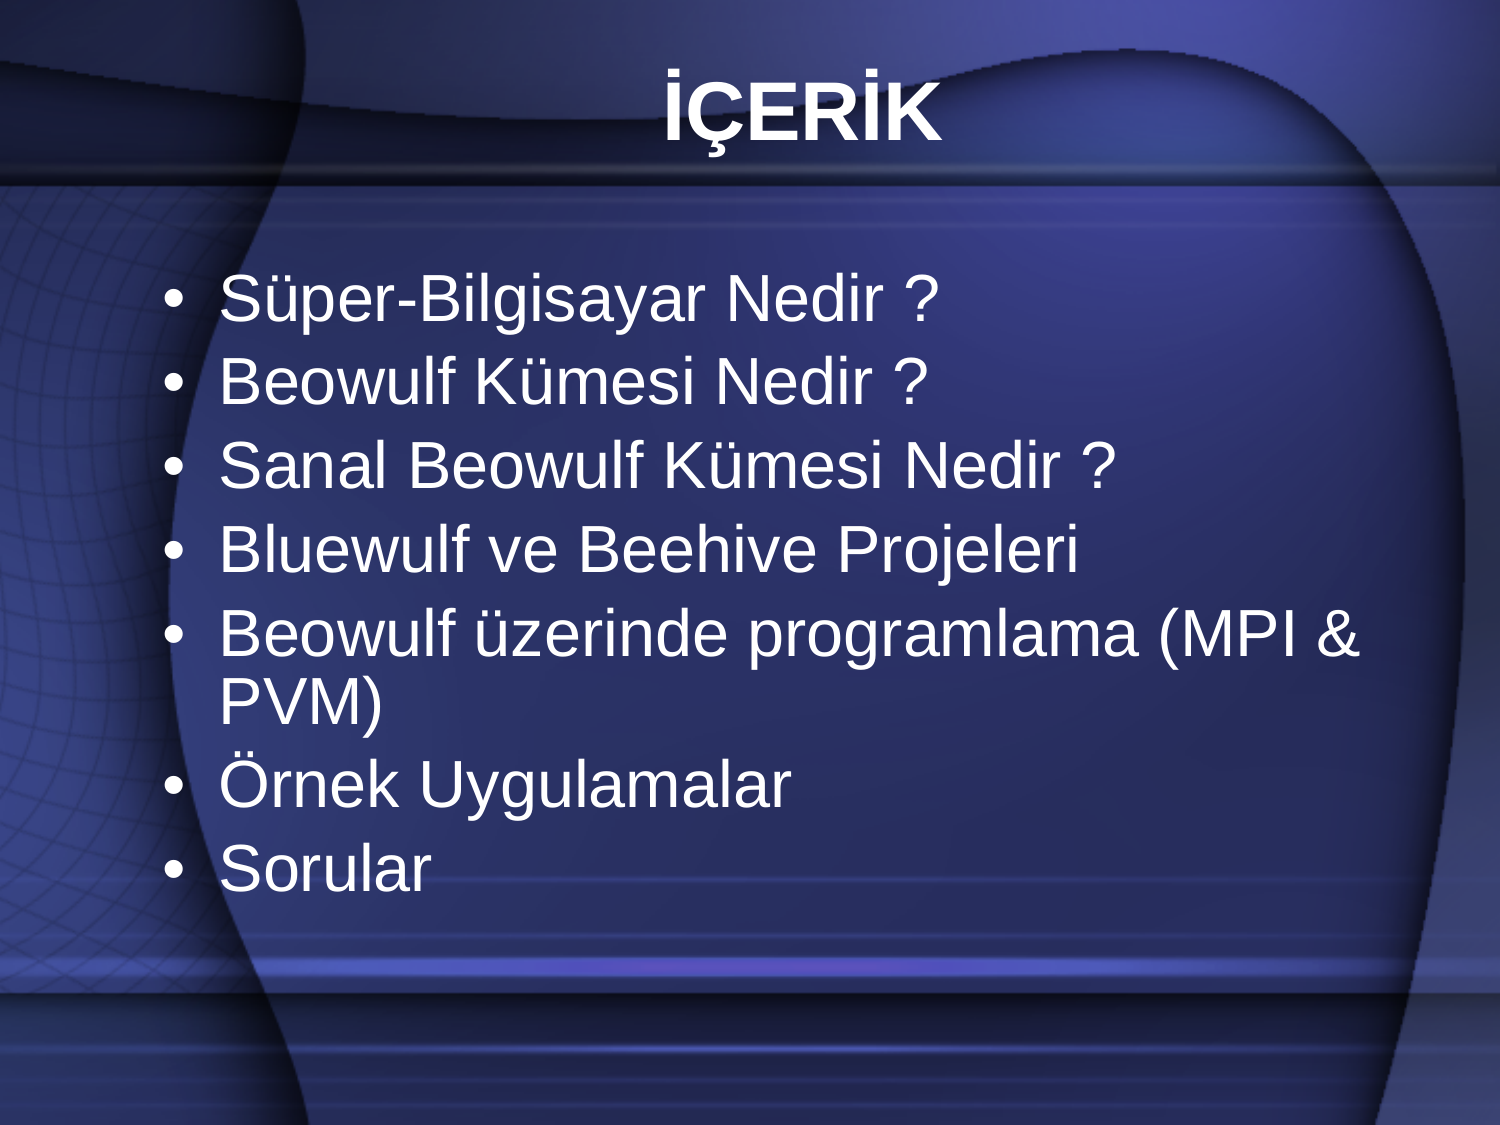

# İÇERİK
Süper-Bilgisayar Nedir ?
Beowulf Kümesi Nedir ?
Sanal Beowulf Kümesi Nedir ?
Bluewulf ve Beehive Projeleri
Beowulf üzerinde programlama (MPI & PVM)
Örnek Uygulamalar
Sorular